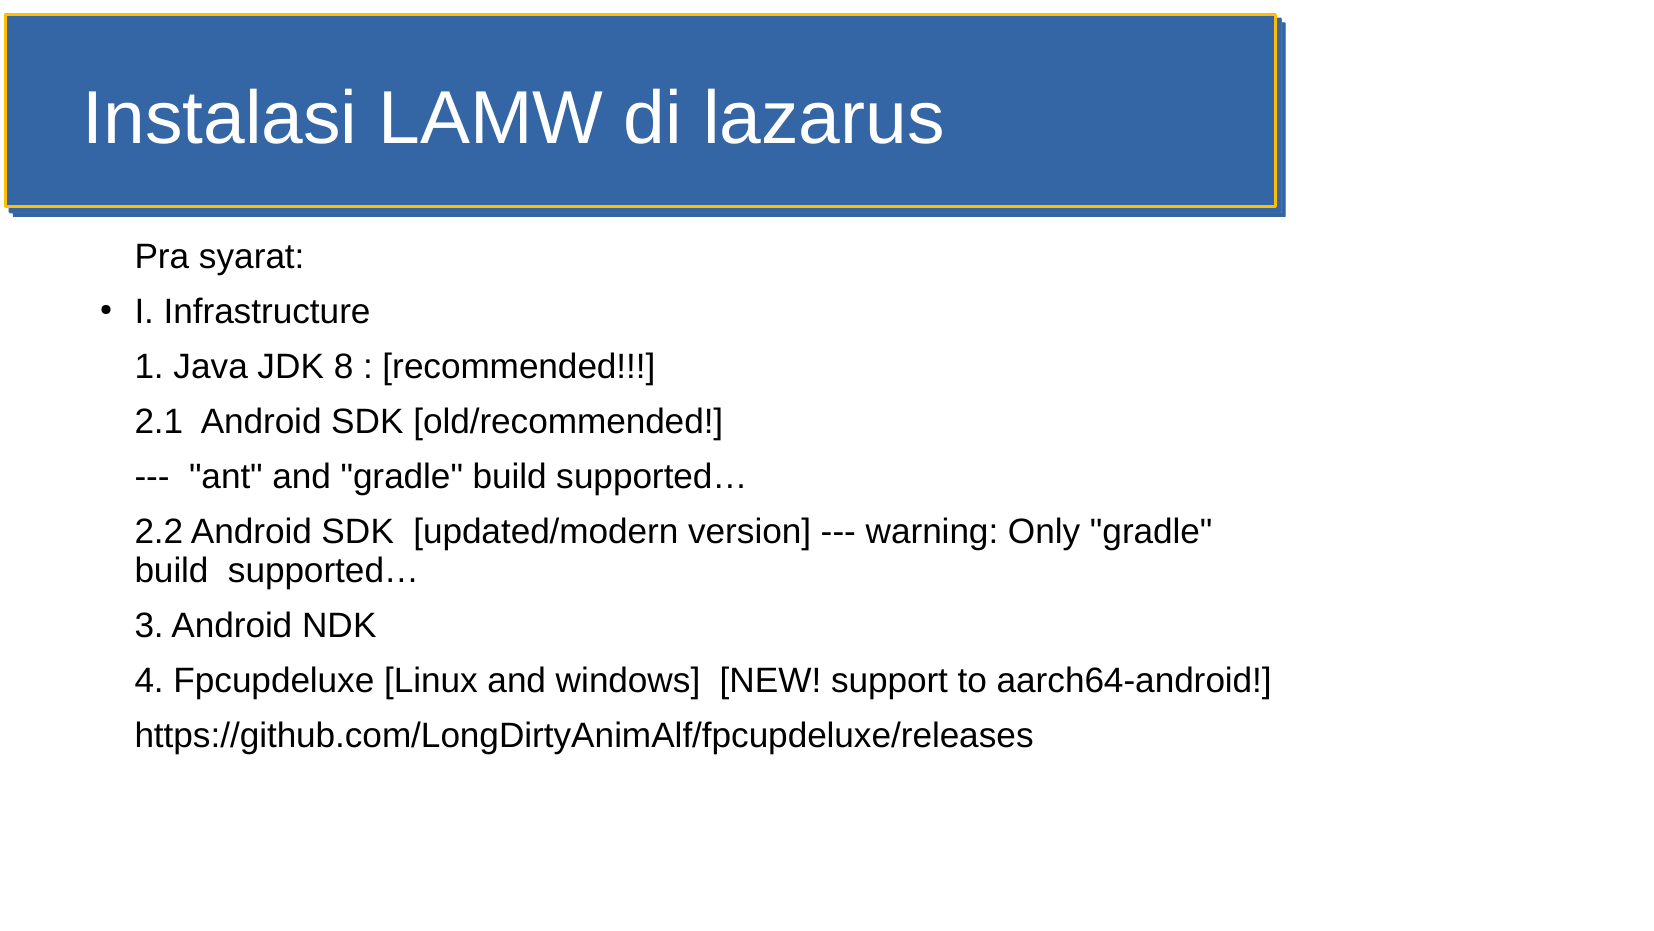

# Instalasi LAMW di lazarus
Pra syarat:
I. Infrastructure
1. Java JDK 8 : [recommended!!!]
2.1 Android SDK [old/recommended!]
--- "ant" and "gradle" build supported…
2.2 Android SDK [updated/modern version] --- warning: Only "gradle" build supported…
3. Android NDK
4. Fpcupdeluxe [Linux and windows] [NEW! support to aarch64-android!]
https://github.com/LongDirtyAnimAlf/fpcupdeluxe/releases